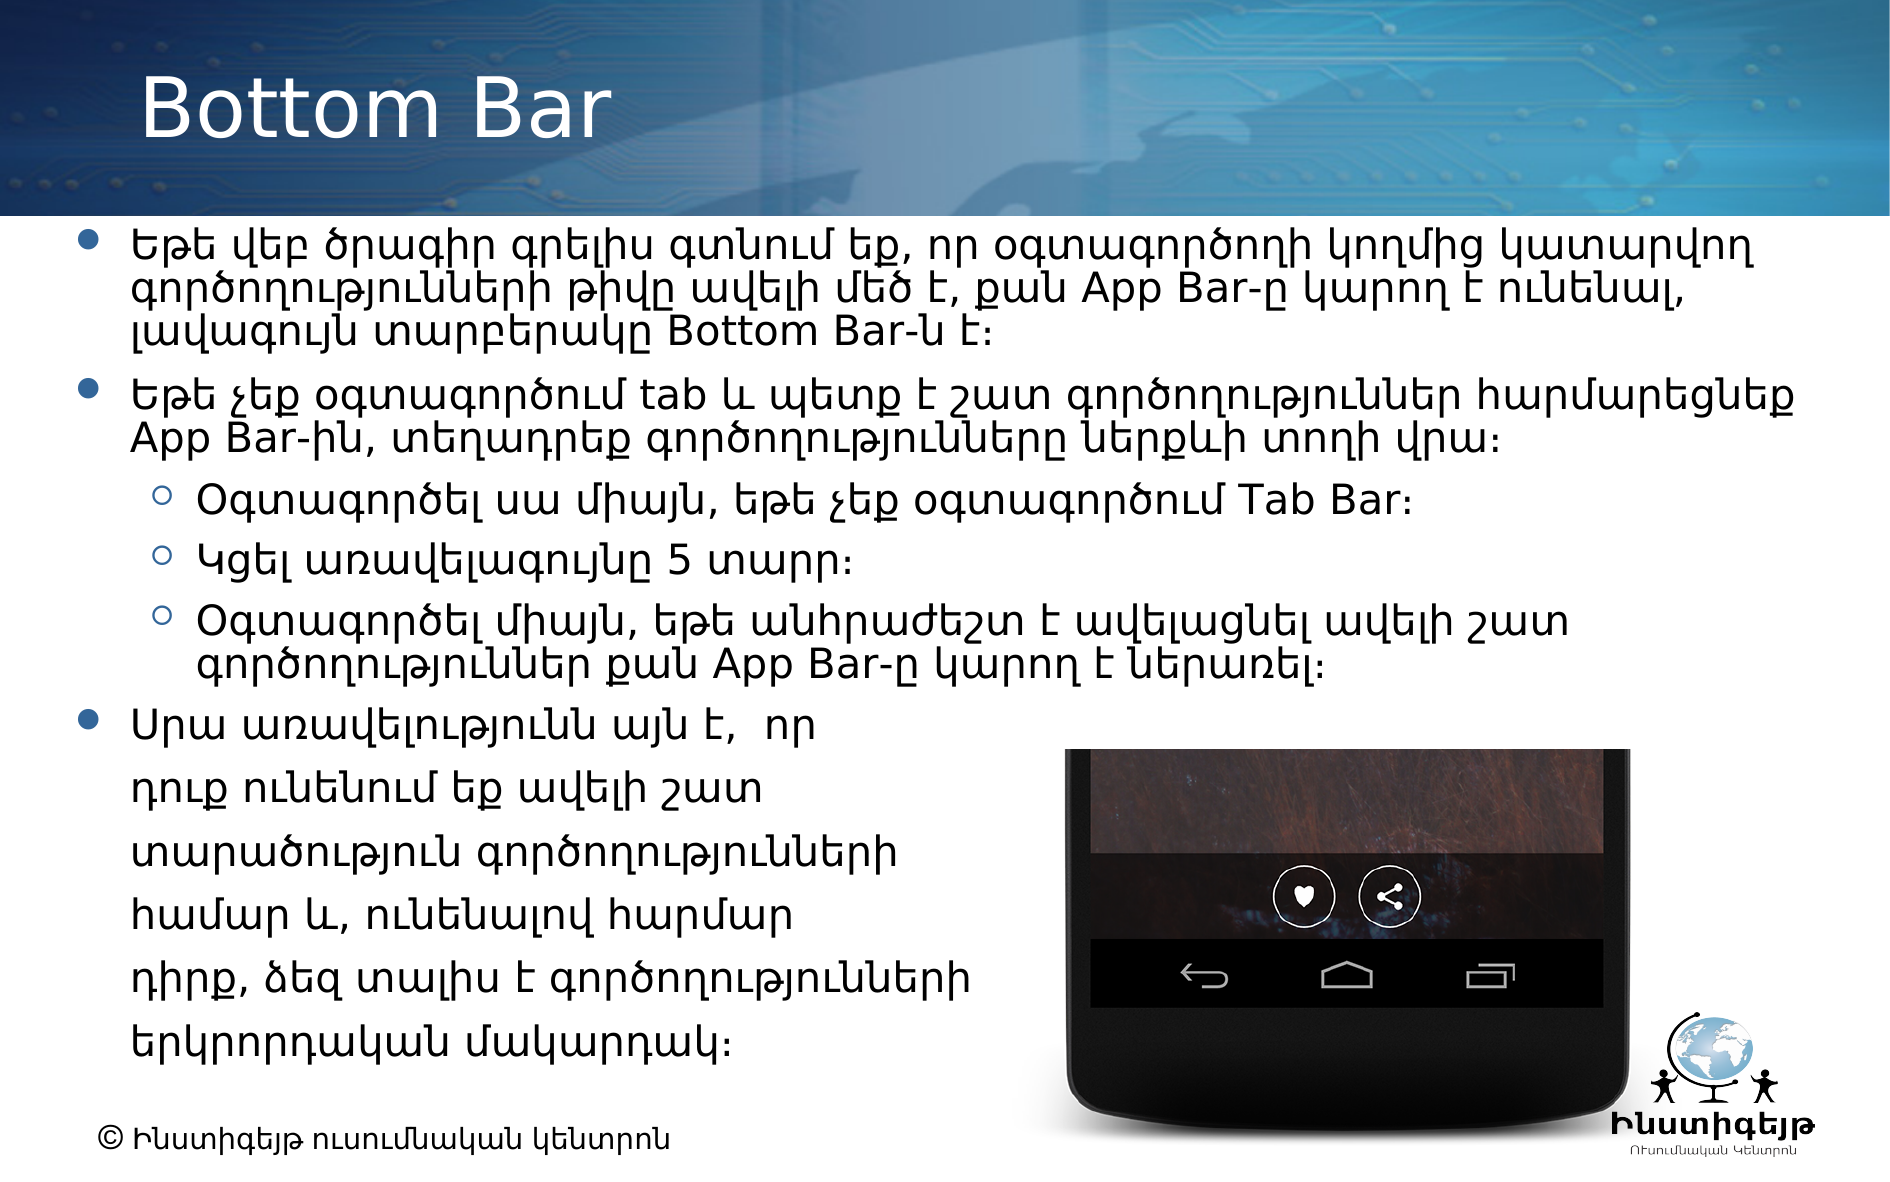

Bottom Bar
# Եթե վեբ ծրագիր գրելիս գտնում եք, որ օգտագործողի կողմից կատարվող գործողությունների թիվը ավելի մեծ է, քան App Bar-ը կարող է ունենալ, լավագույն տարբերակը Bottom Bar-ն է։
Եթե չեք օգտագործում tab և պետք է շատ գործողություններ հարմարեցնեք App Bar-ին, տեղադրեք գործողությունները ներքևի տողի վրա։
Օգտագործել սա միայն, եթե չեք օգտագործում Tab Bar։
Կցել առավելագույնը 5 տարր։
Օգտագործել միայն, եթե անհրաժեշտ է ավելացնել ավելի շատ գործողություններ քան App Bar-ը կարող է ներառել։
Սրա առավելությունն այն է, որ
դուք ունենում եք ավելի շատ
տարածություն գործողությունների
համար և, ունենալով հարմար
դիրք, ձեզ տալիս է գործողությունների
երկրորդական մակարդակ։